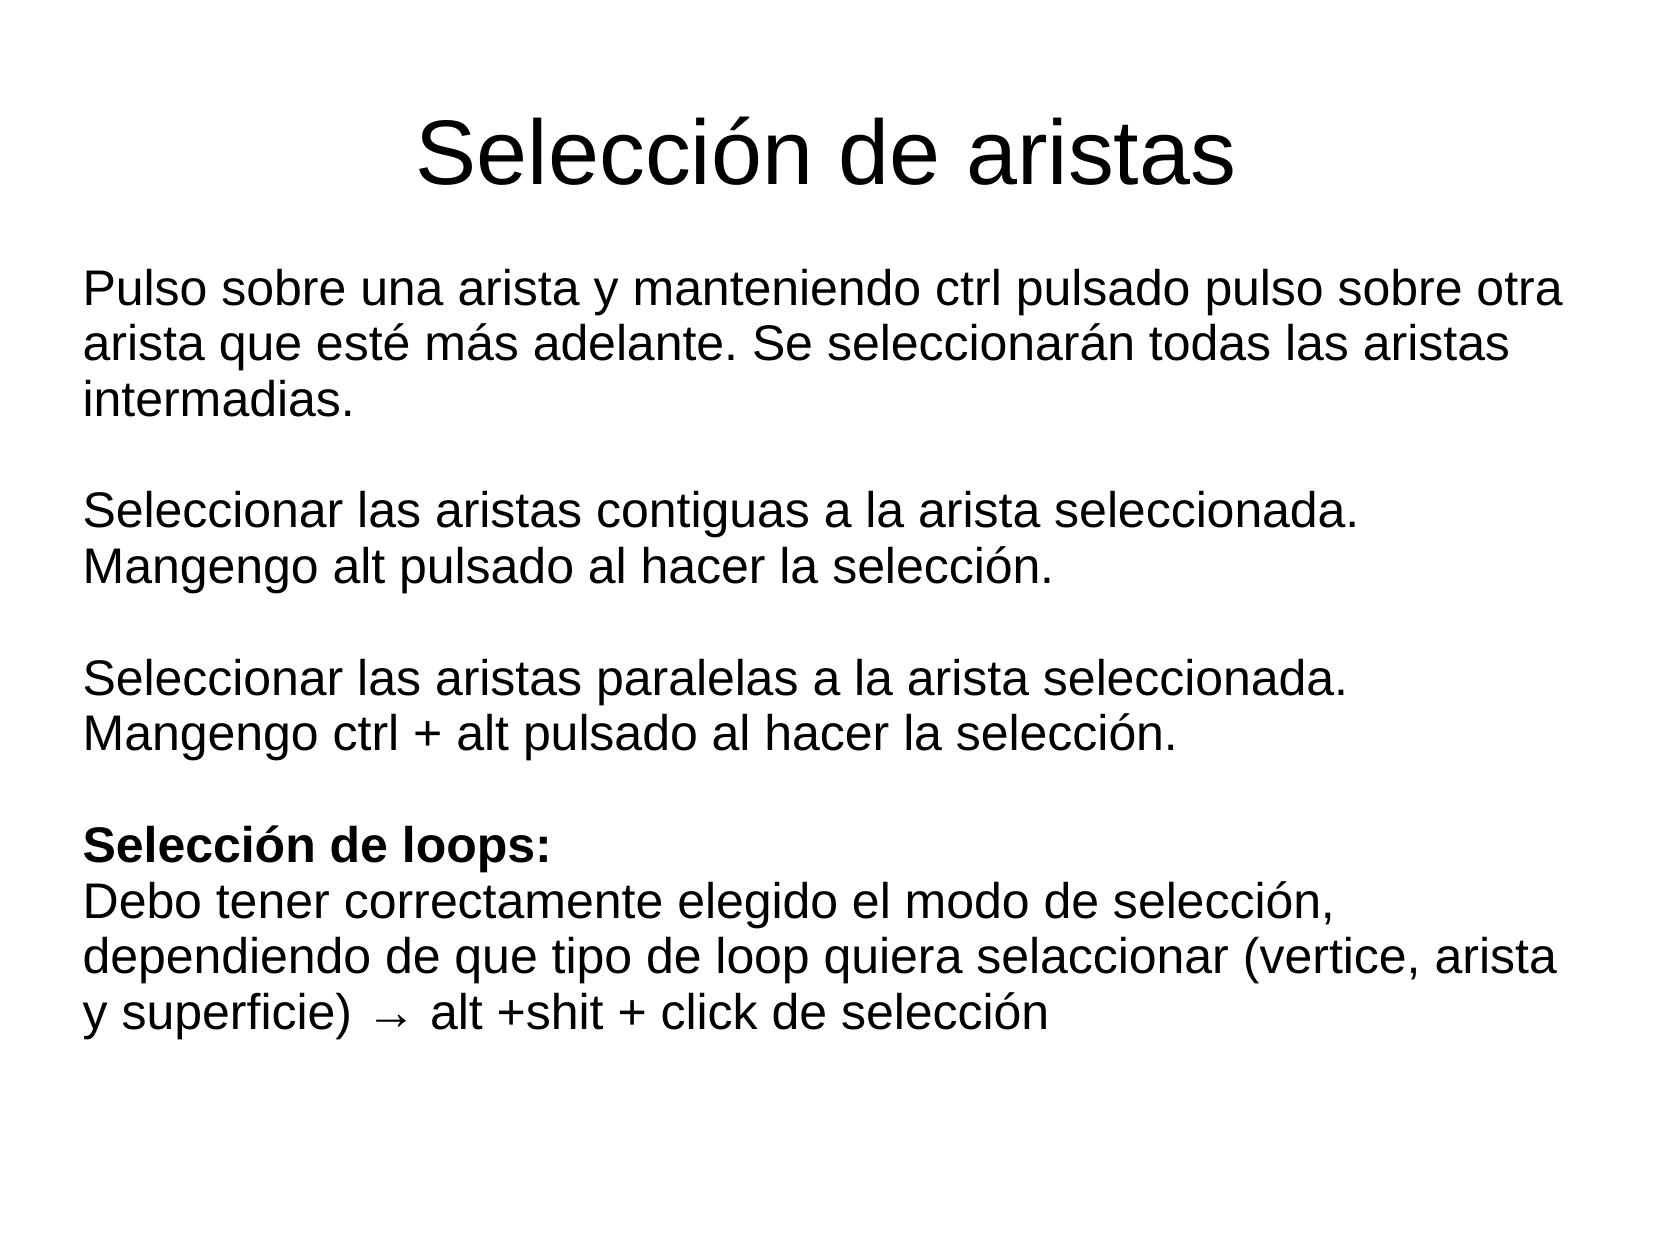

# Selección de aristas
Pulso sobre una arista y manteniendo ctrl pulsado pulso sobre otra arista que esté más adelante. Se seleccionarán todas las aristas intermadias.
Seleccionar las aristas contiguas a la arista seleccionada. Mangengo alt pulsado al hacer la selección.
Seleccionar las aristas paralelas a la arista seleccionada. Mangengo ctrl + alt pulsado al hacer la selección.
Selección de loops:
Debo tener correctamente elegido el modo de selección, dependiendo de que tipo de loop quiera selaccionar (vertice, arista y superficie) → alt +shit + click de selección